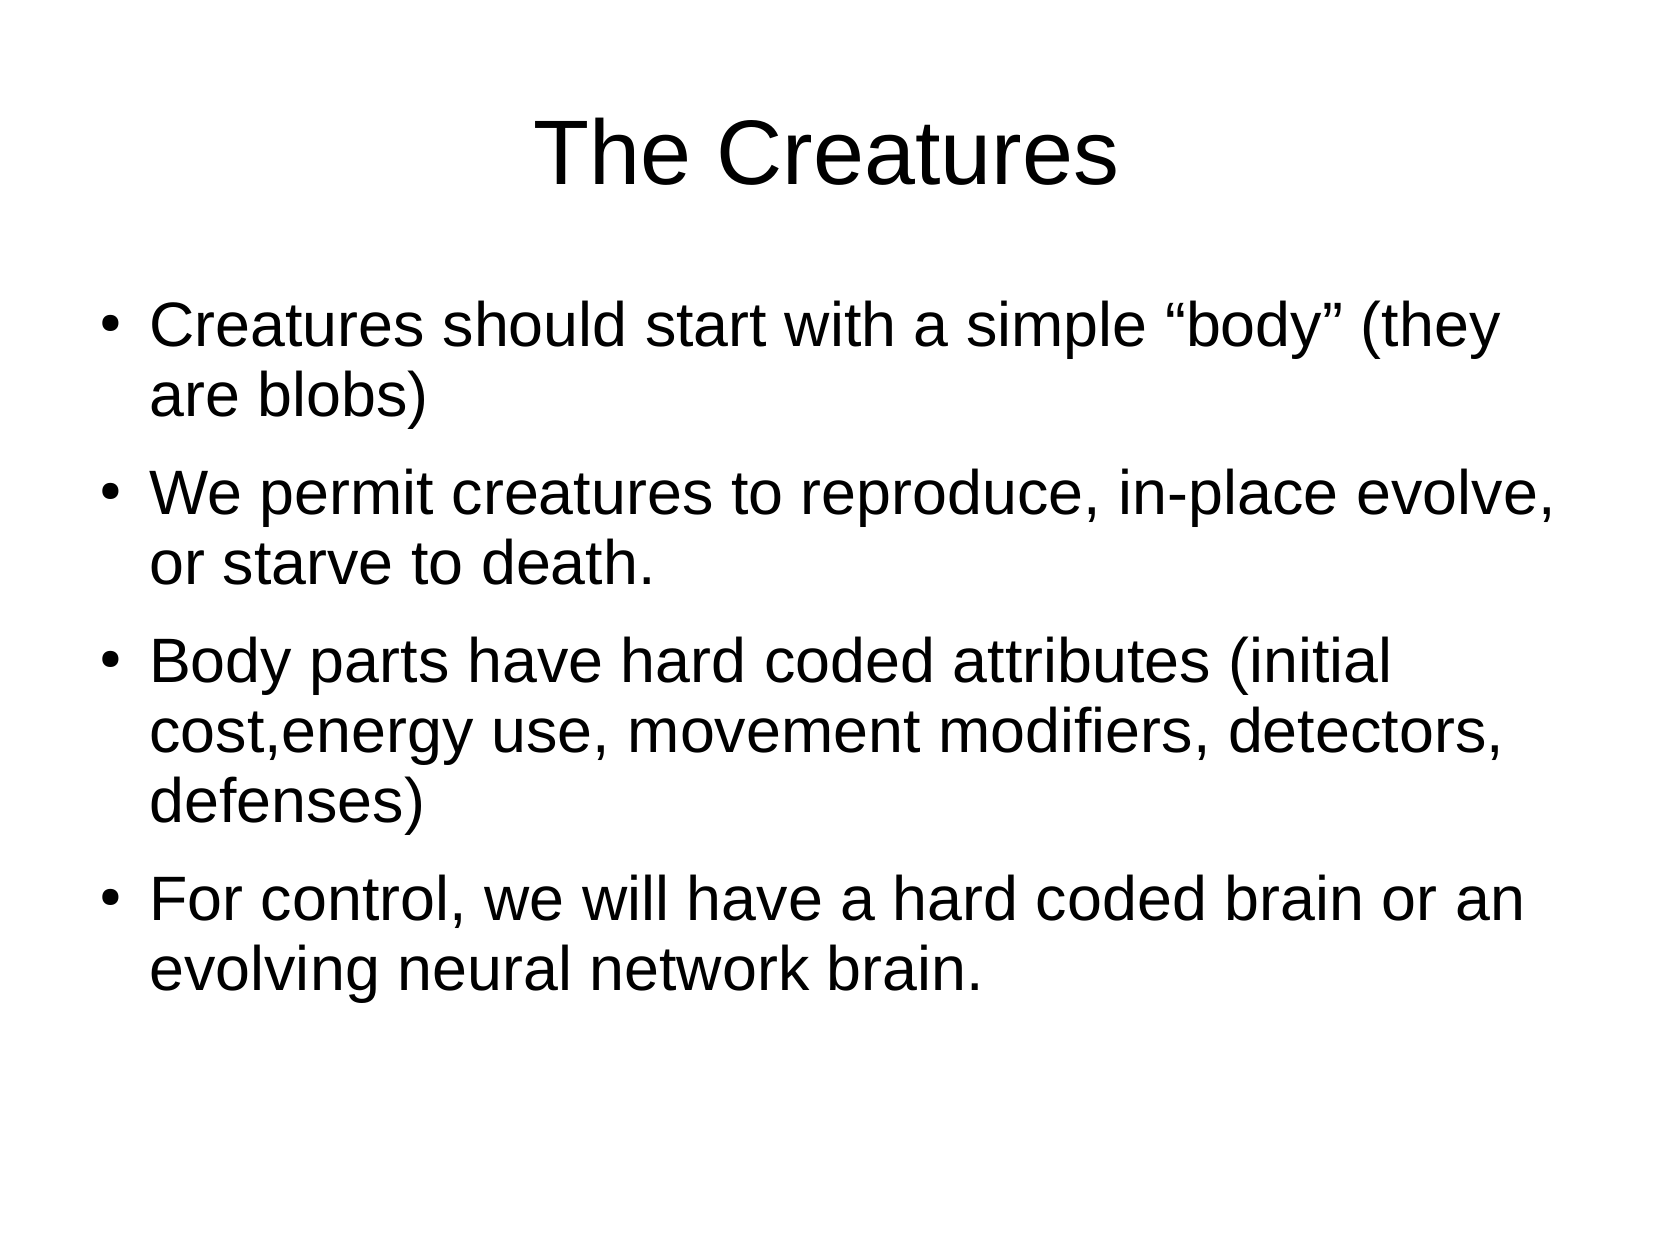

# The Creatures
Creatures should start with a simple “body” (they are blobs)
We permit creatures to reproduce, in-place evolve, or starve to death.
Body parts have hard coded attributes (initial cost,energy use, movement modifiers, detectors, defenses)
For control, we will have a hard coded brain or an evolving neural network brain.